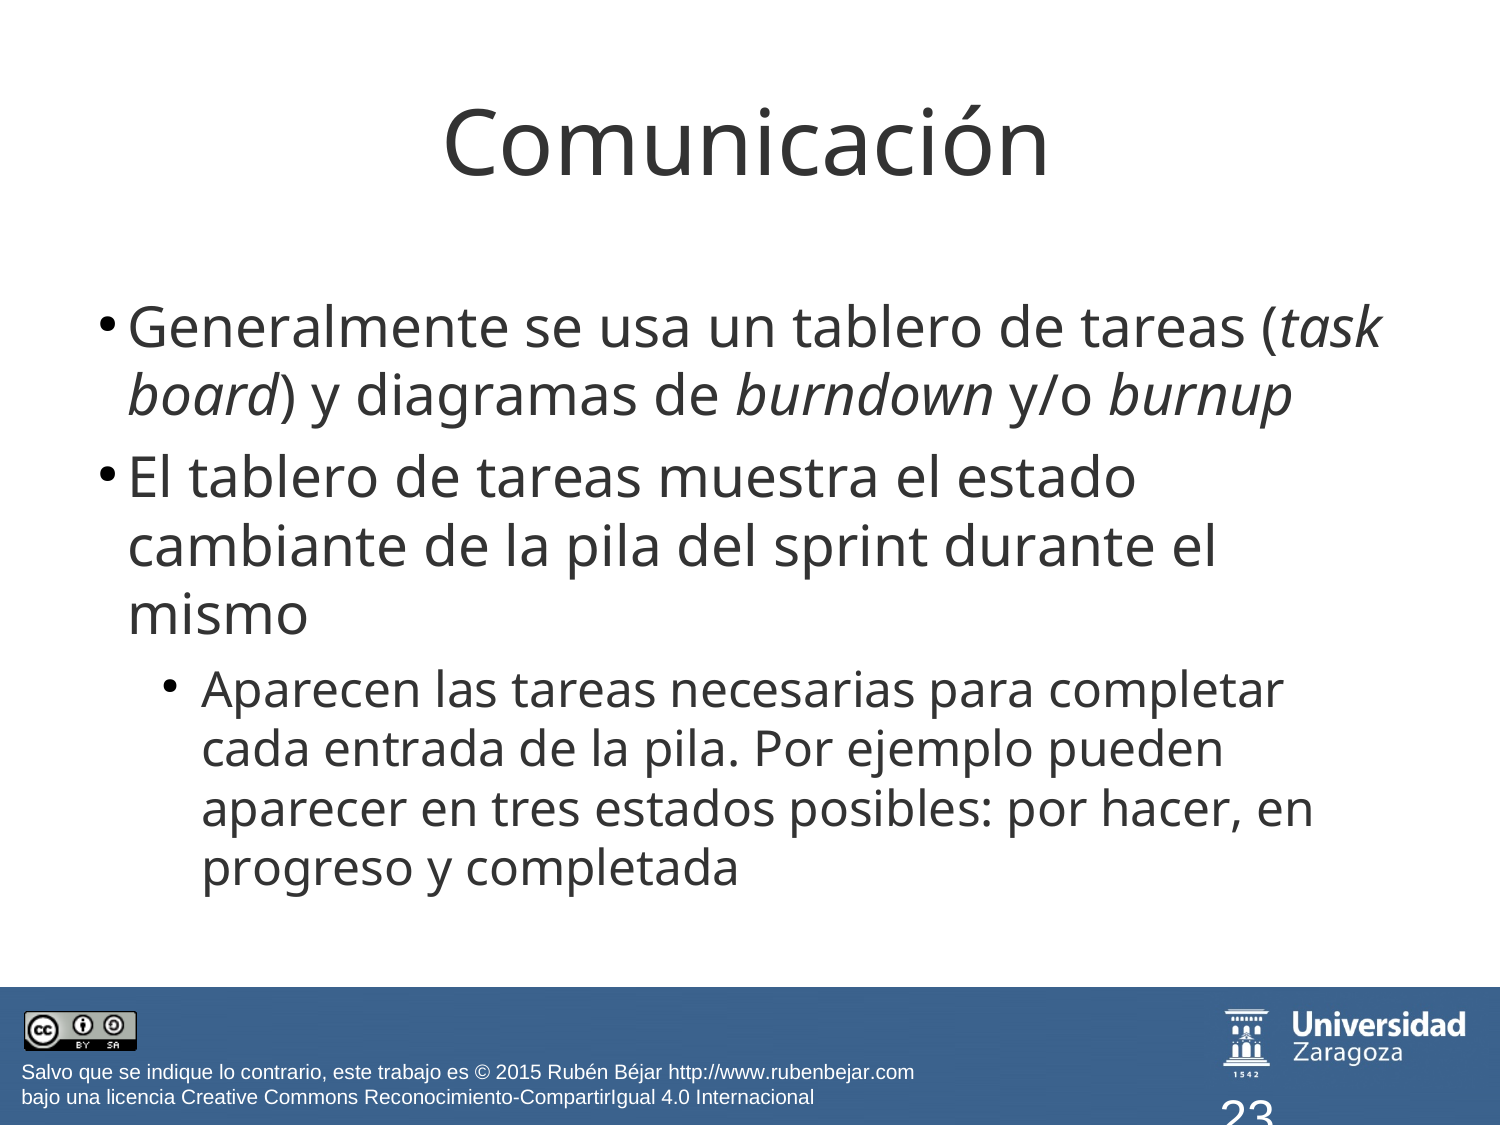

# Comunicación
Generalmente se usa un tablero de tareas (task board) y diagramas de burndown y/o burnup
El tablero de tareas muestra el estado cambiante de la pila del sprint durante el mismo
Aparecen las tareas necesarias para completar cada entrada de la pila. Por ejemplo pueden aparecer en tres estados posibles: por hacer, en progreso y completada